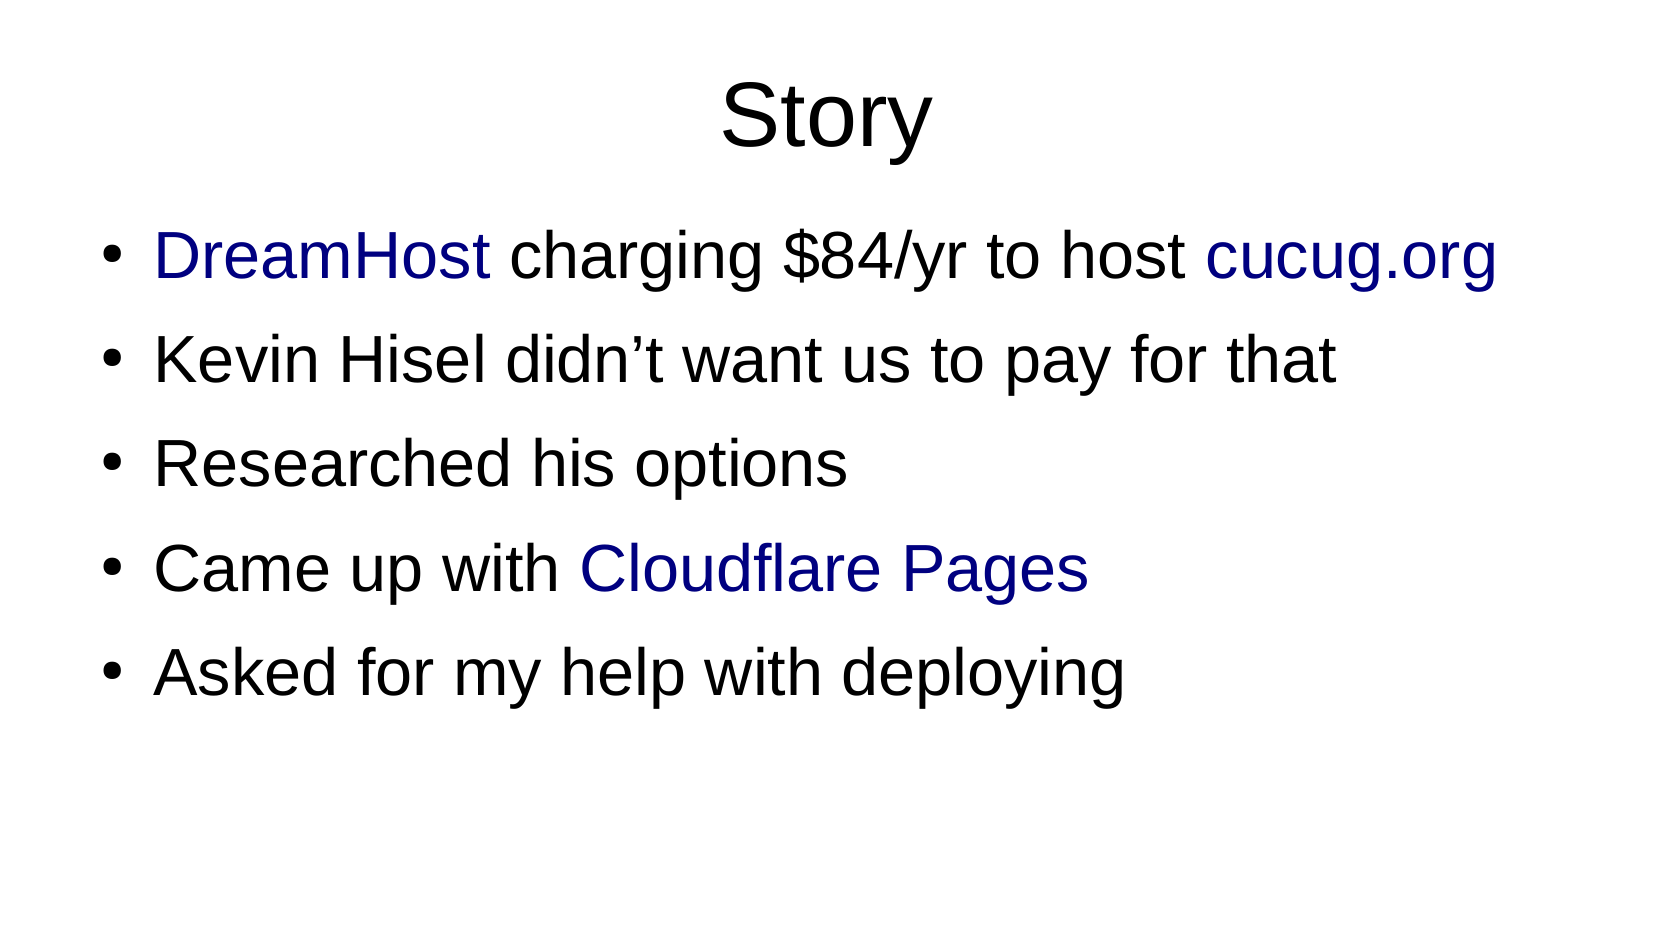

# Story
DreamHost charging $84/yr to host cucug.org
Kevin Hisel didn’t want us to pay for that
Researched his options
Came up with Cloudflare Pages
Asked for my help with deploying